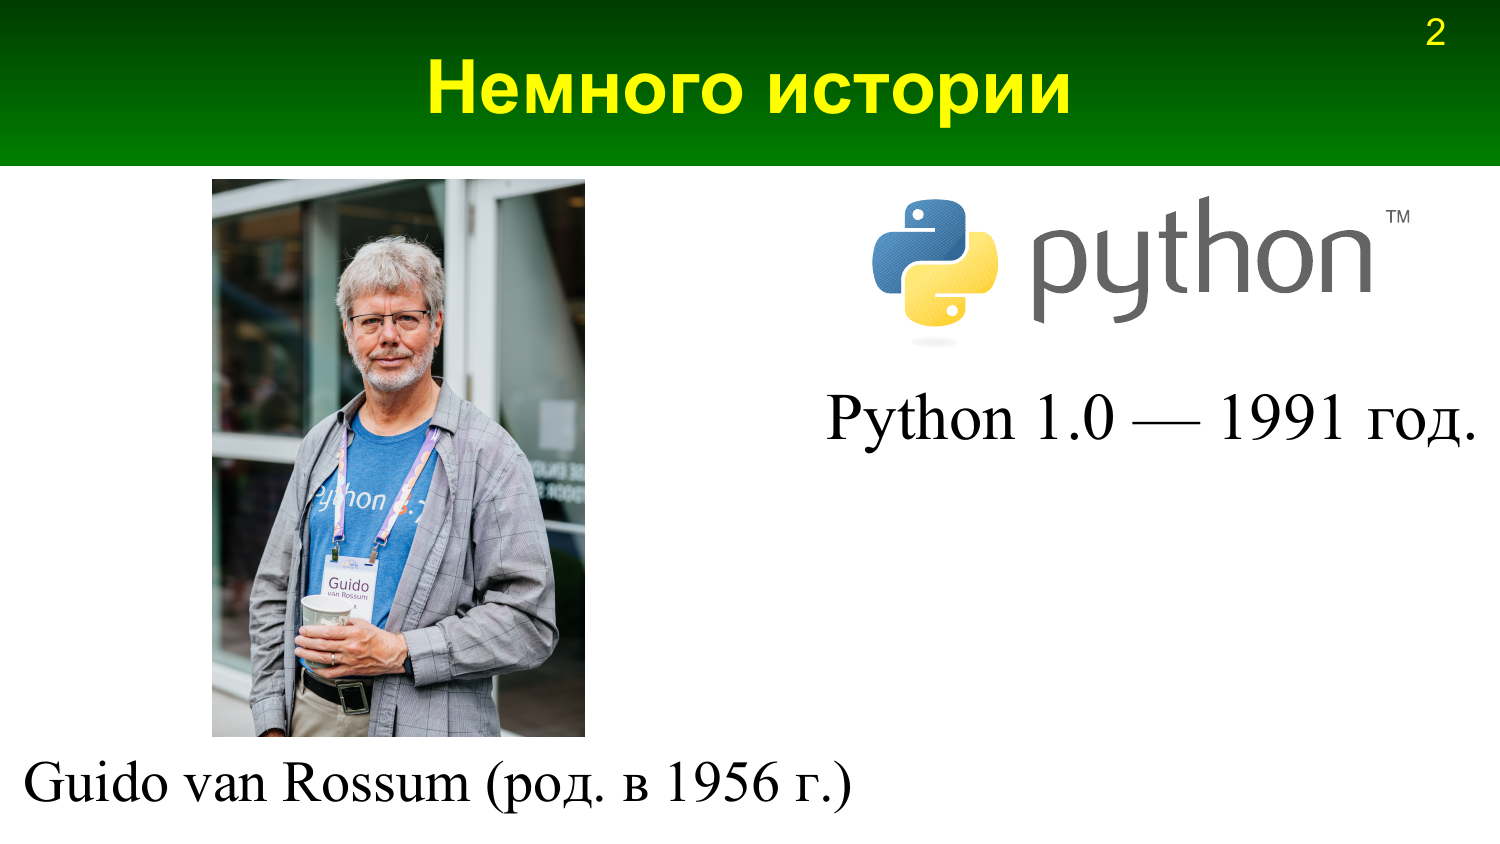

# Немного истории
Python 1.0 — 1991 год.
Guido van Rossum (род. в 1956 г.)